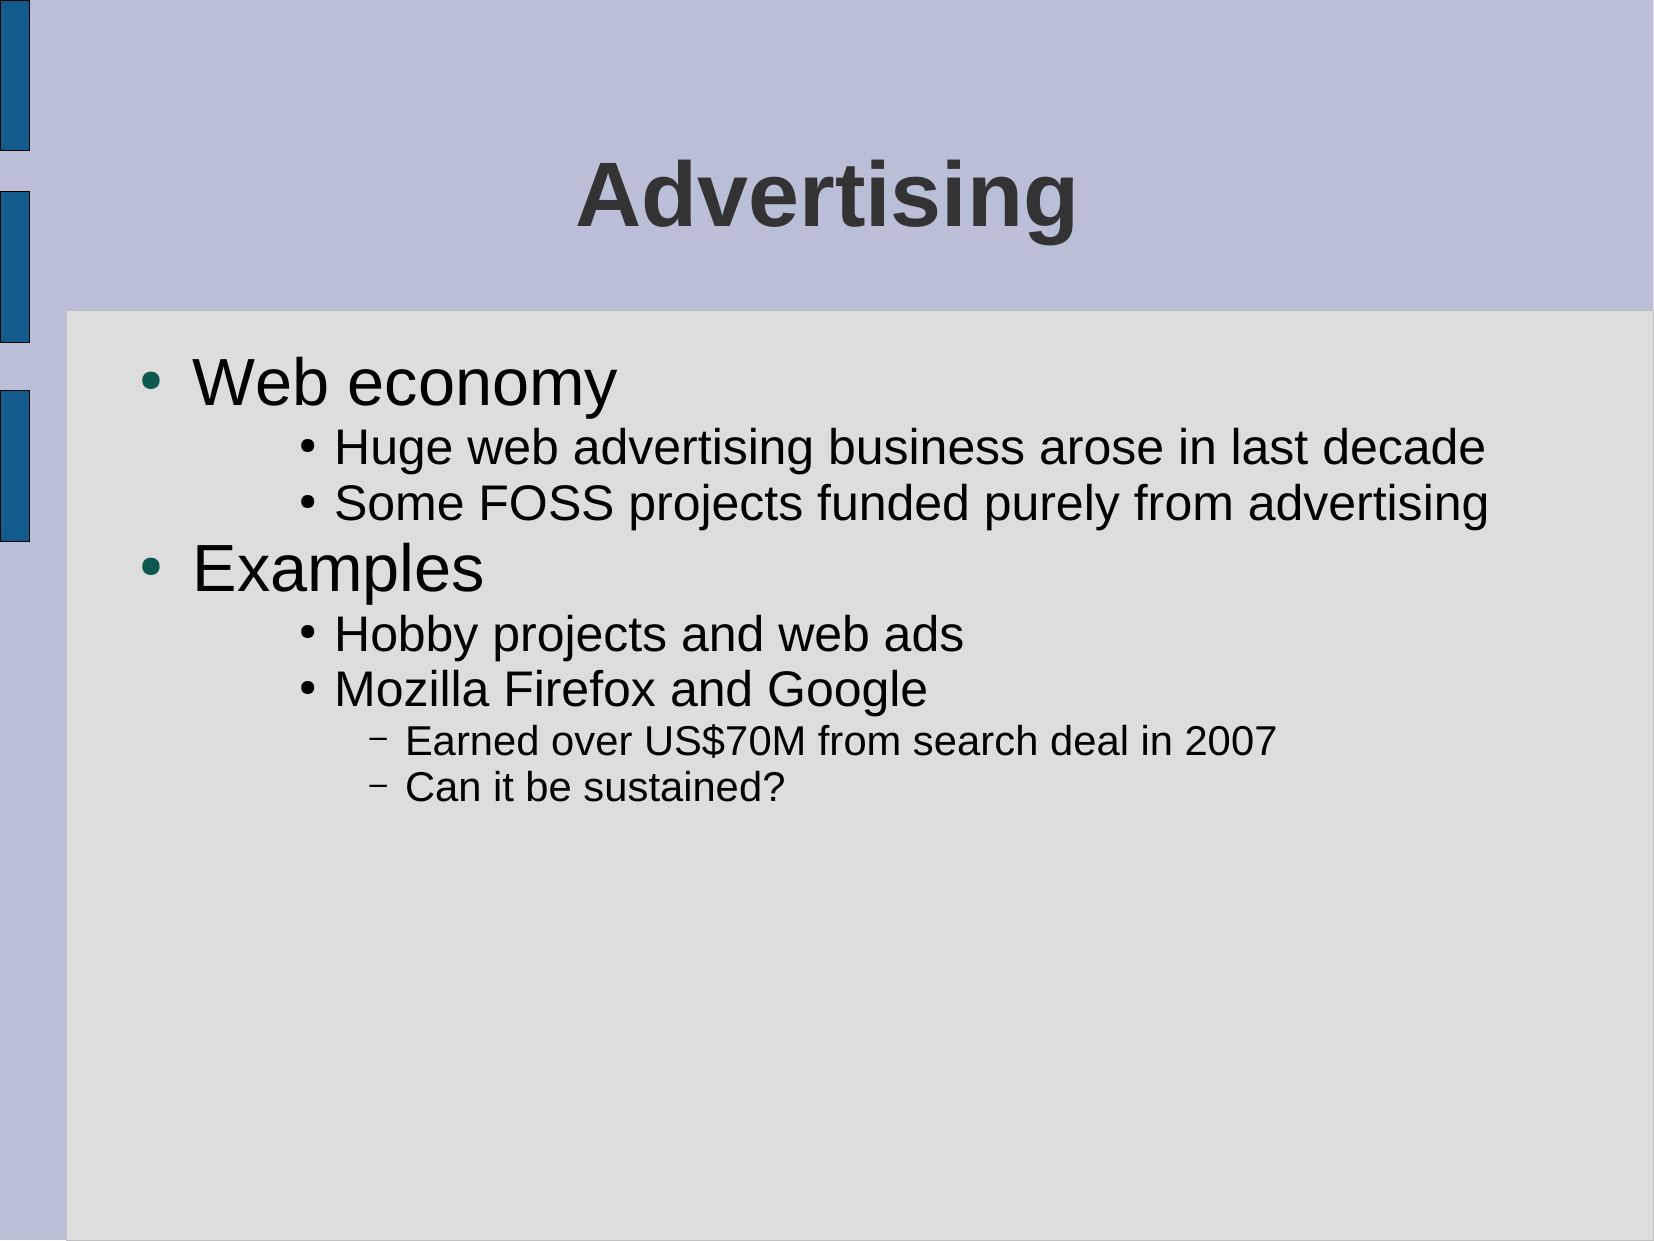

# Advertising
Web economy
Huge web advertising business arose in last decade
Some FOSS projects funded purely from advertising
Examples
Hobby projects and web ads
Mozilla Firefox and Google
Earned over US$70M from search deal in 2007
Can it be sustained?